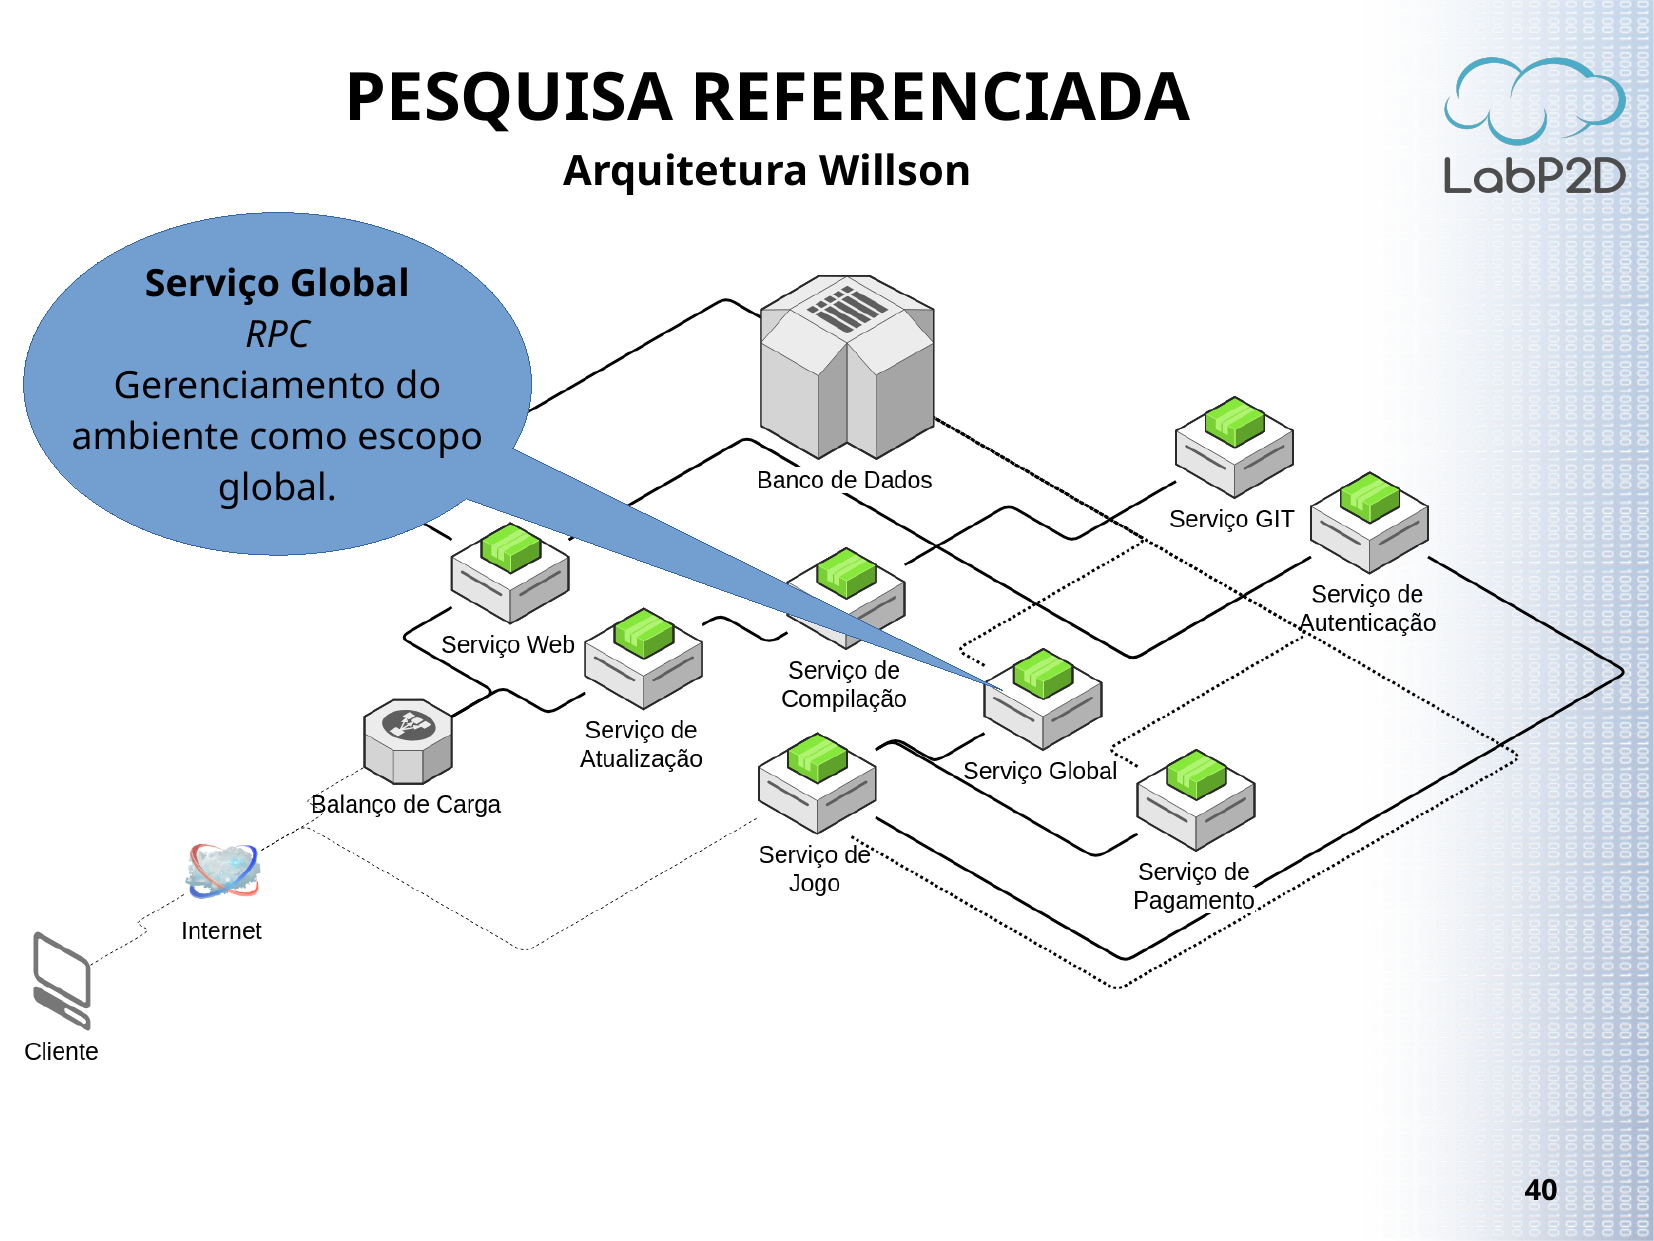

# PESQUISA REFERENCIADA Arquitetura Willson
Serviço Global
RPC
Gerenciamento do
ambiente como escopo
global.
40